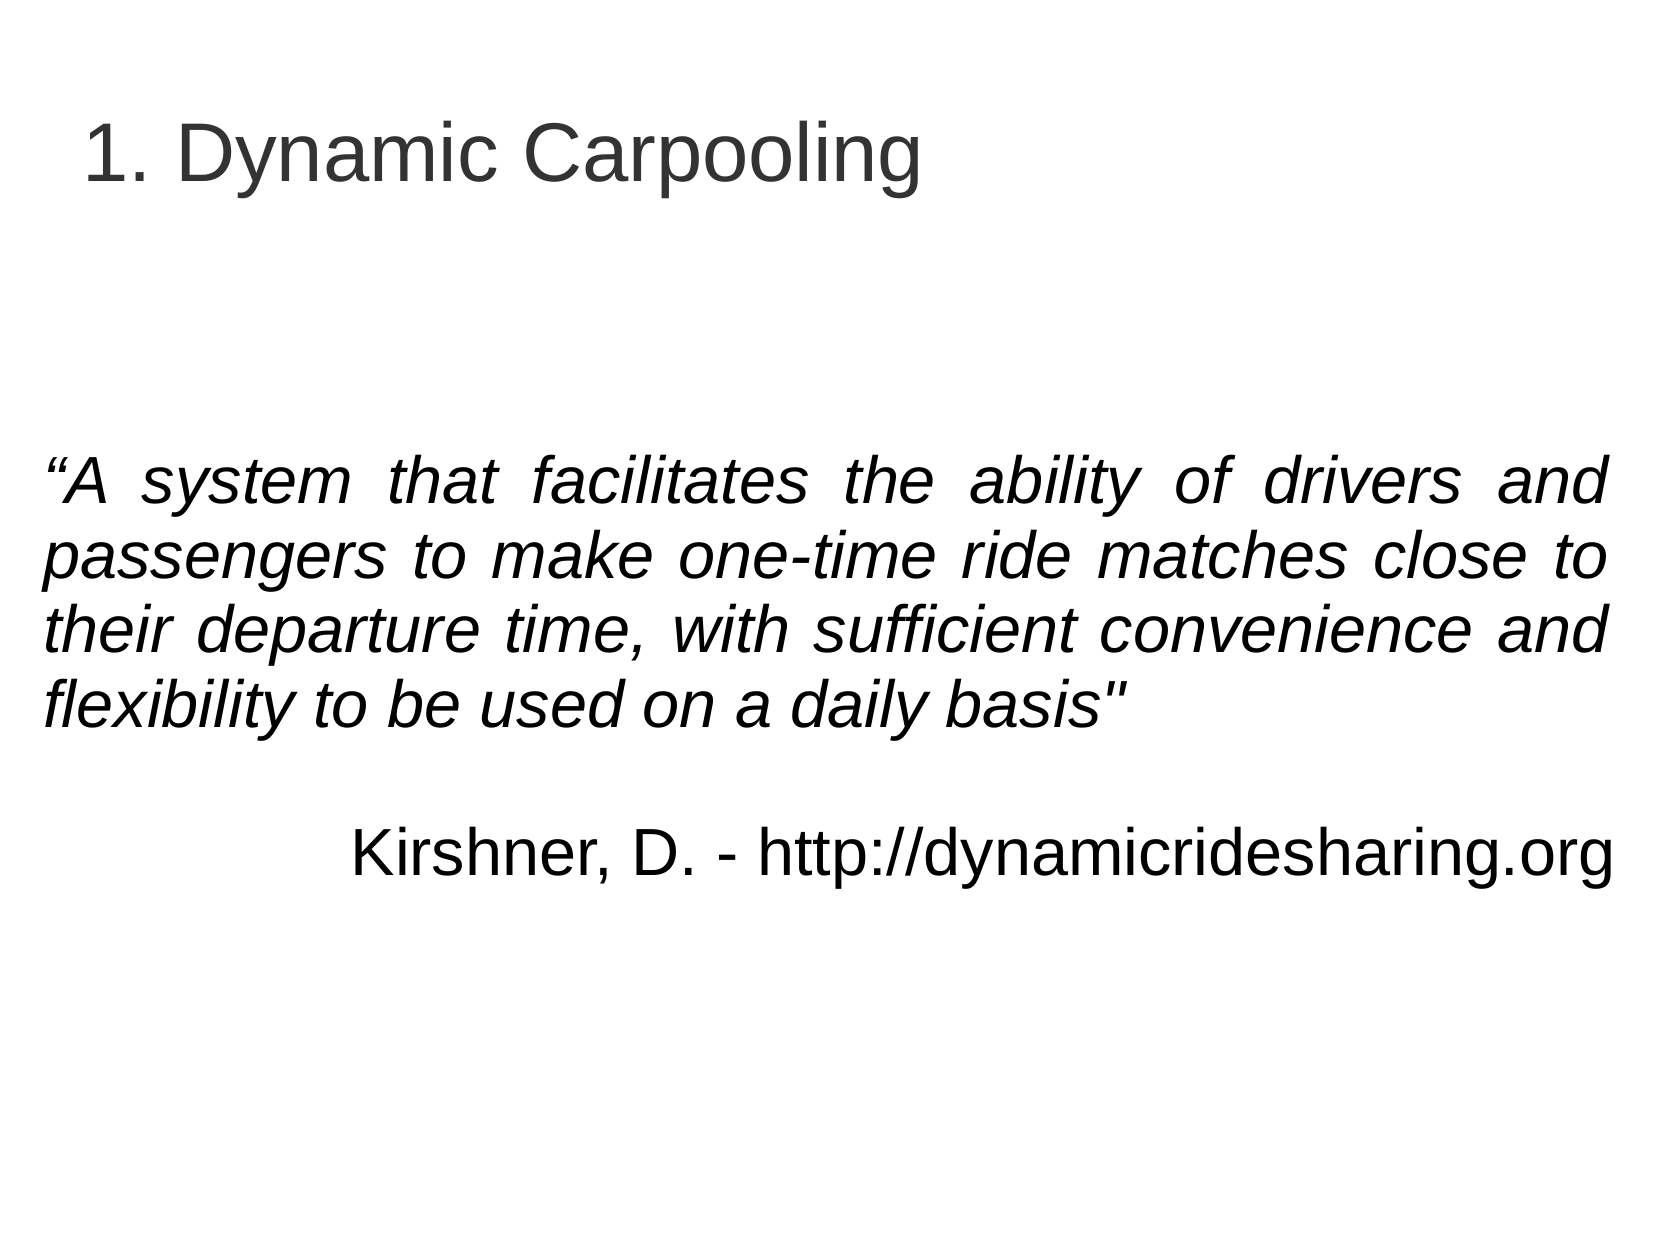

# 1. Dynamic Carpooling
“A system that facilitates the ability of drivers and passengers to make one-time ride matches close to their departure time, with sufficient convenience and flexibility to be used on a daily basis"
Kirshner, D. - http://dynamicridesharing.org